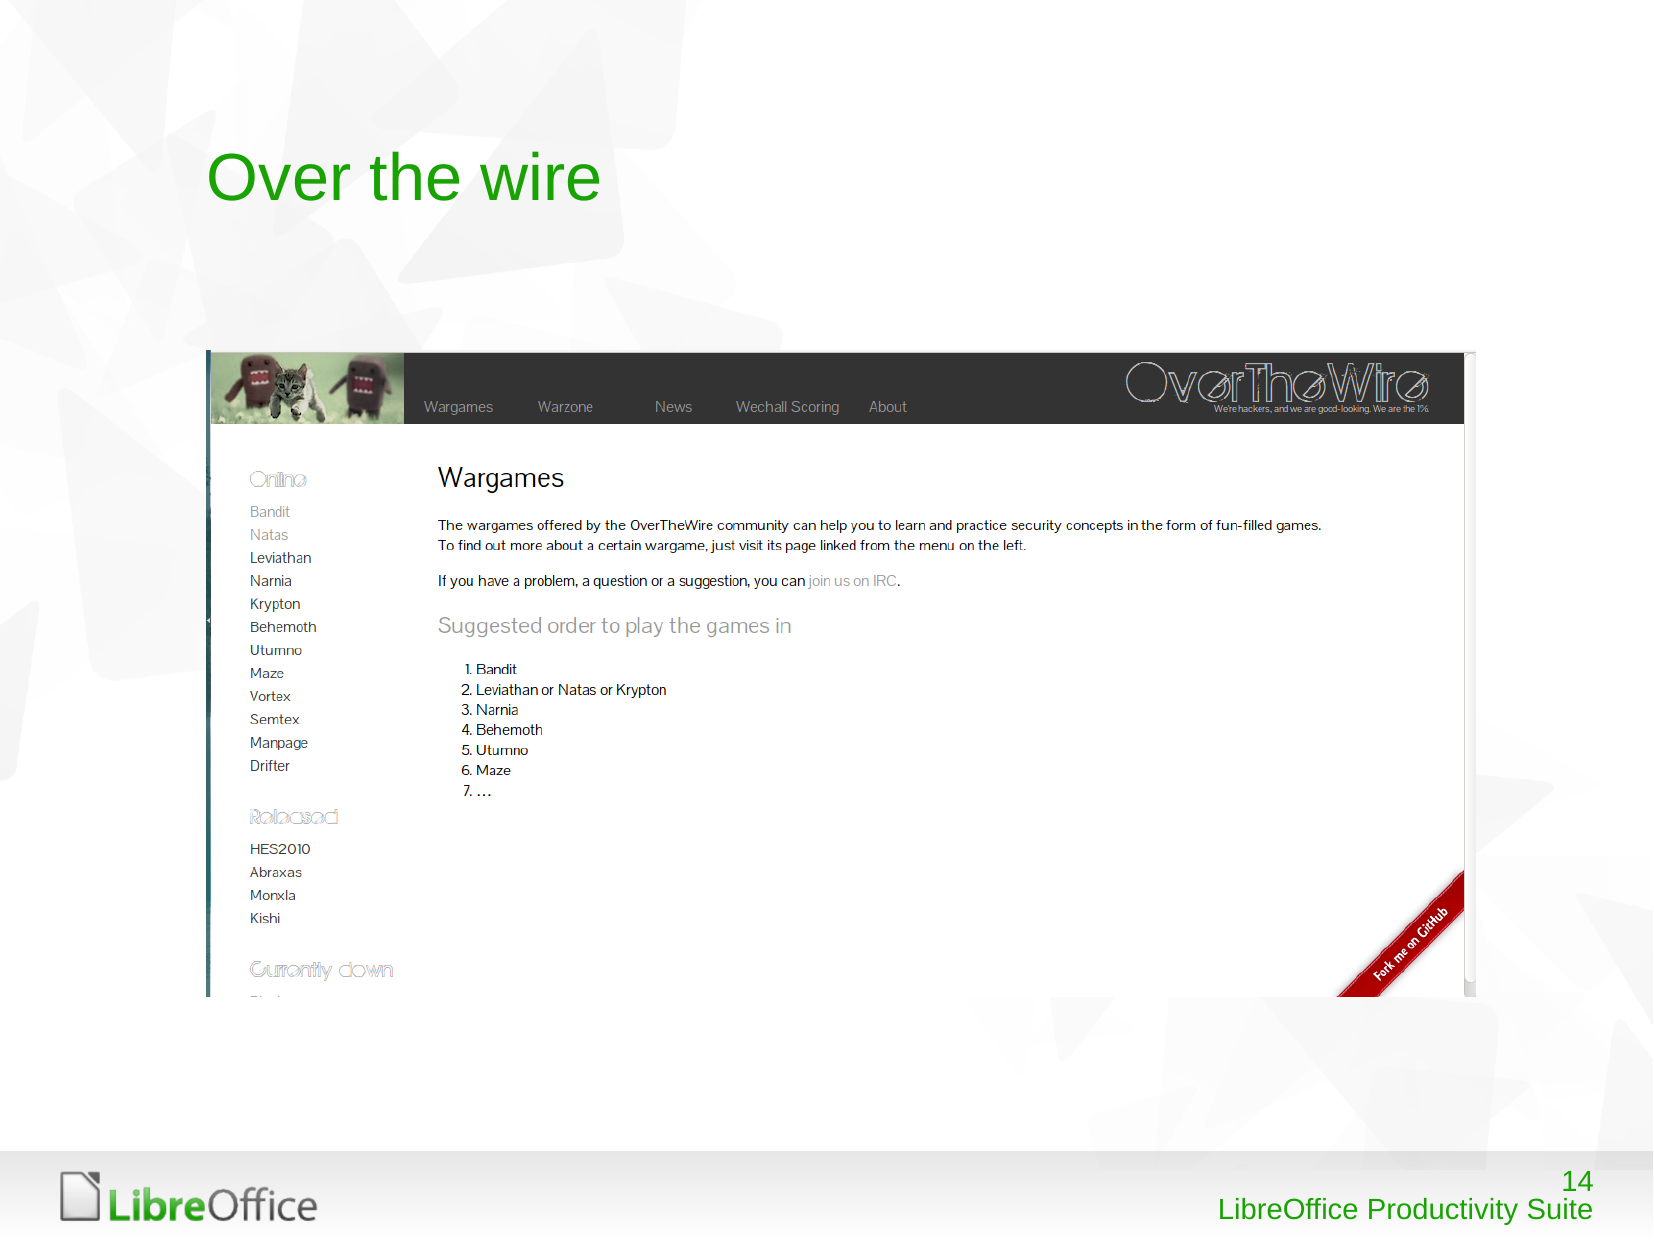

# Over the wire
14
LibreOffice Productivity Suite